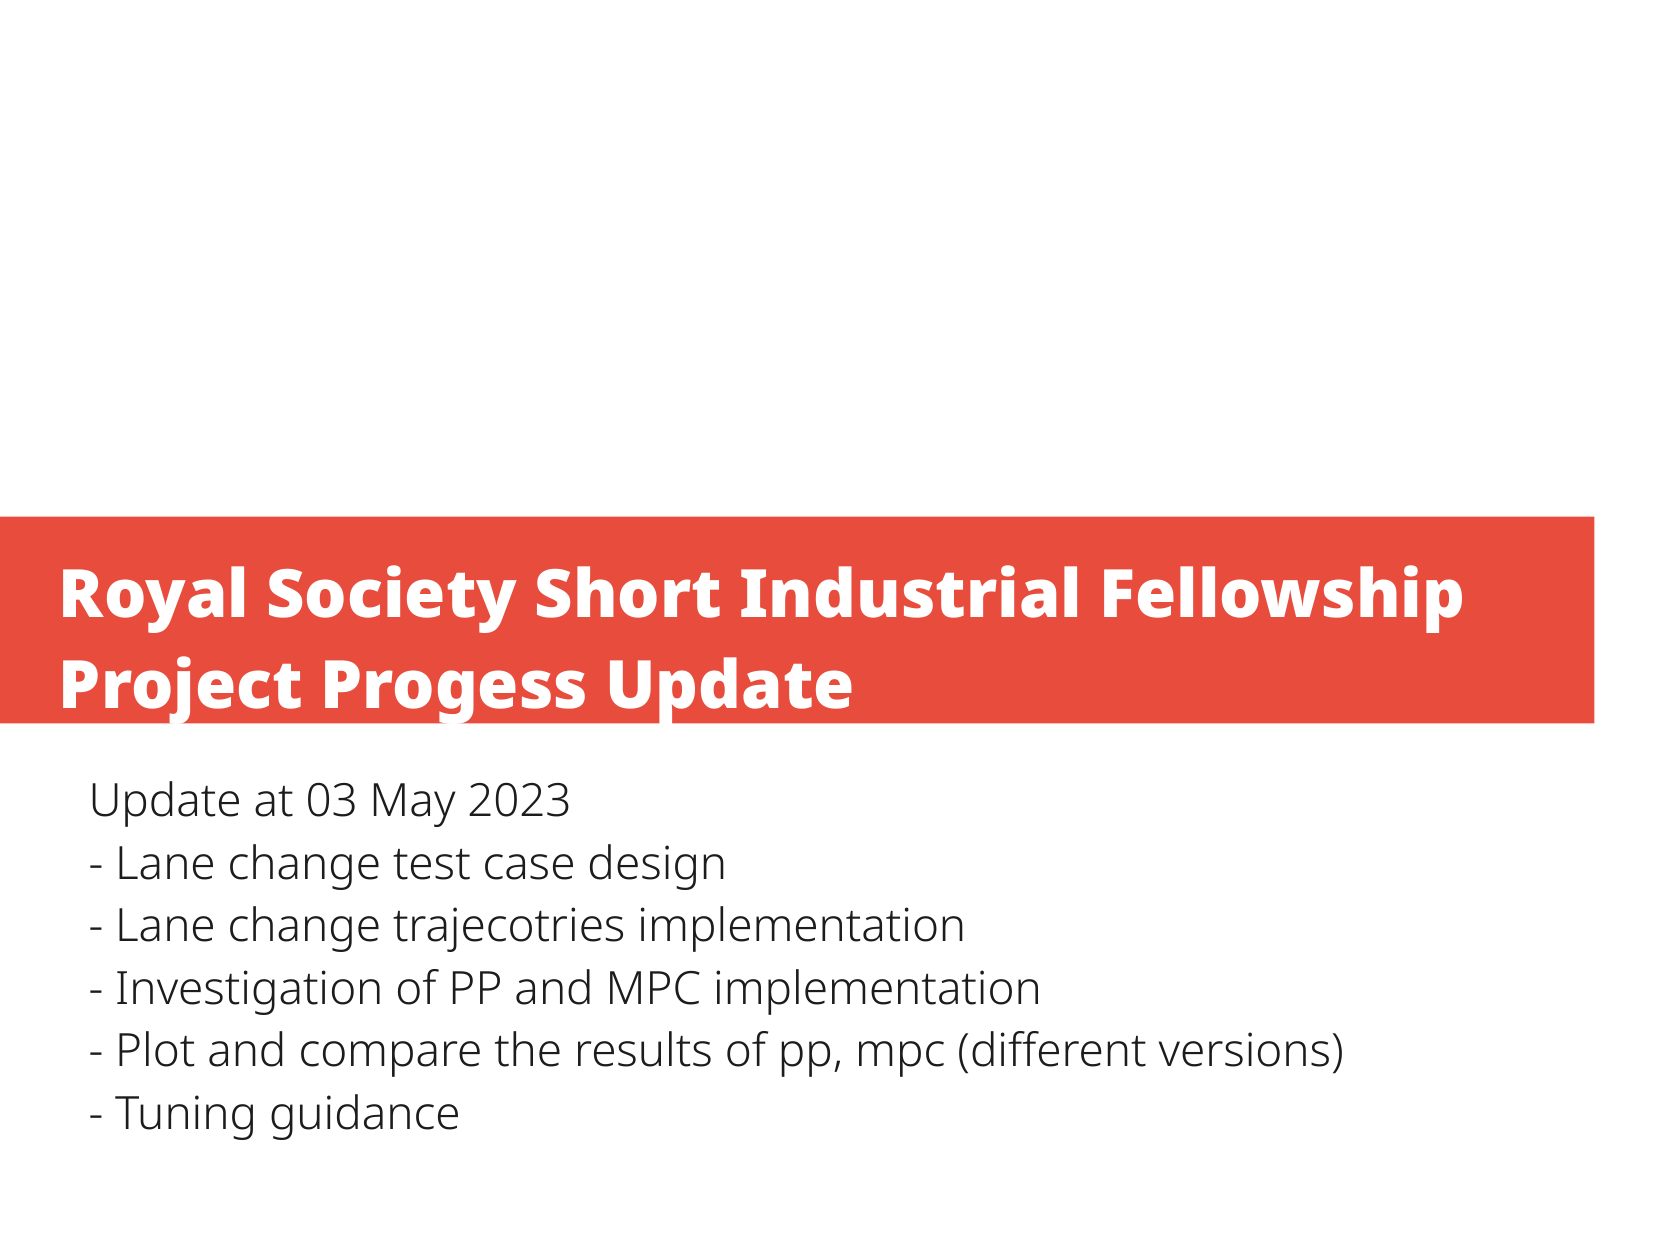

# Royal Society Short Industrial Fellowship Project Progess Update
Update at 03 May 2023
- Lane change test case design
- Lane change trajecotries implementation
- Investigation of PP and MPC implementation
- Plot and compare the results of pp, mpc (different versions)
- Tuning guidance